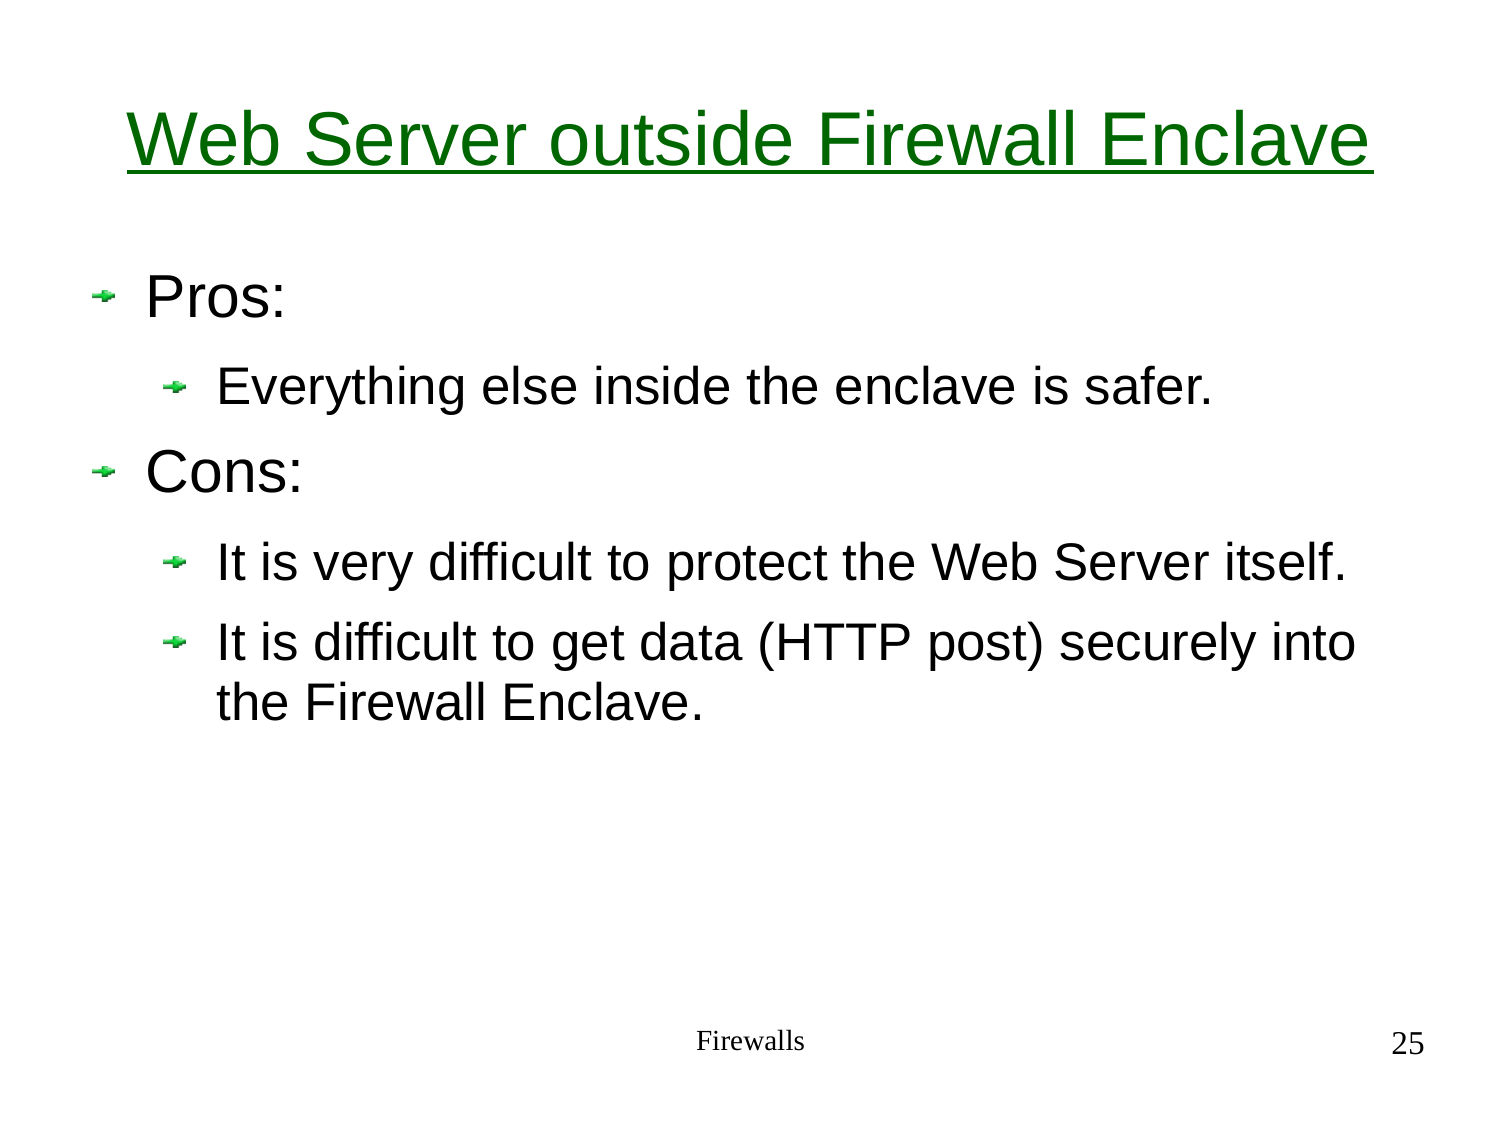

# Web Server outside Firewall Enclave
Pros:
Everything else inside the enclave is safer.
Cons:
It is very difficult to protect the Web Server itself.
It is difficult to get data (HTTP post) securely into the Firewall Enclave.
Firewalls
25